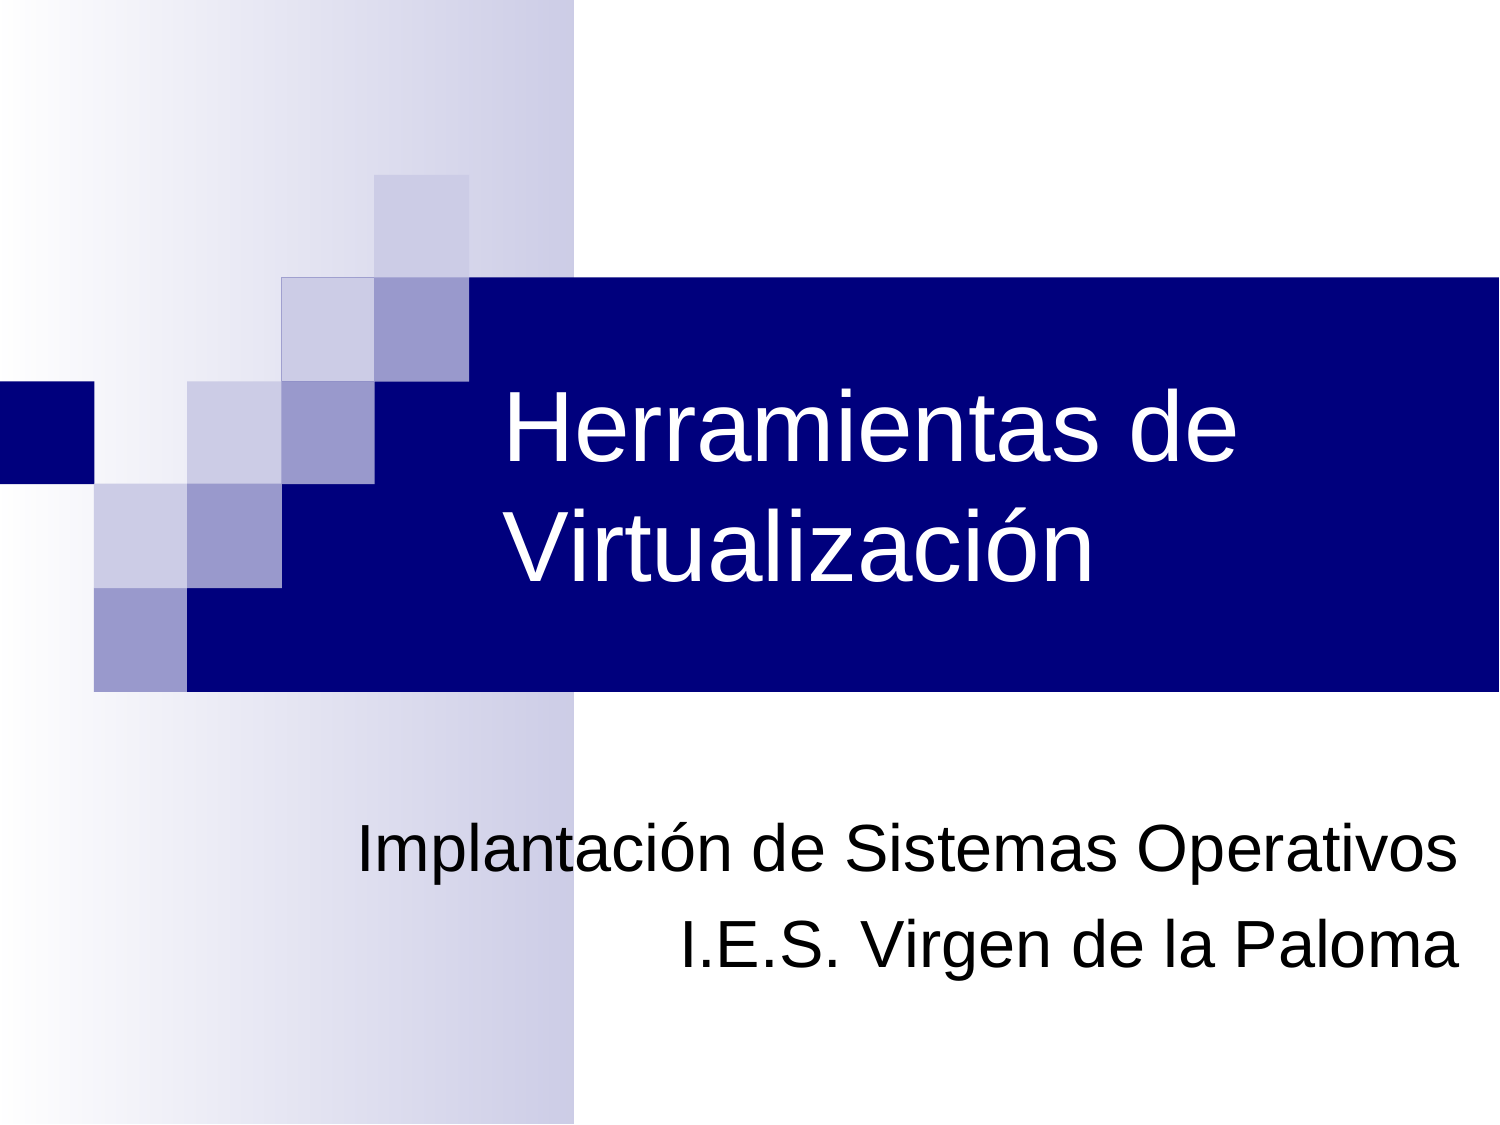

Herramientas de Virtualización
Implantación de Sistemas Operativos
I.E.S. Virgen de la Paloma